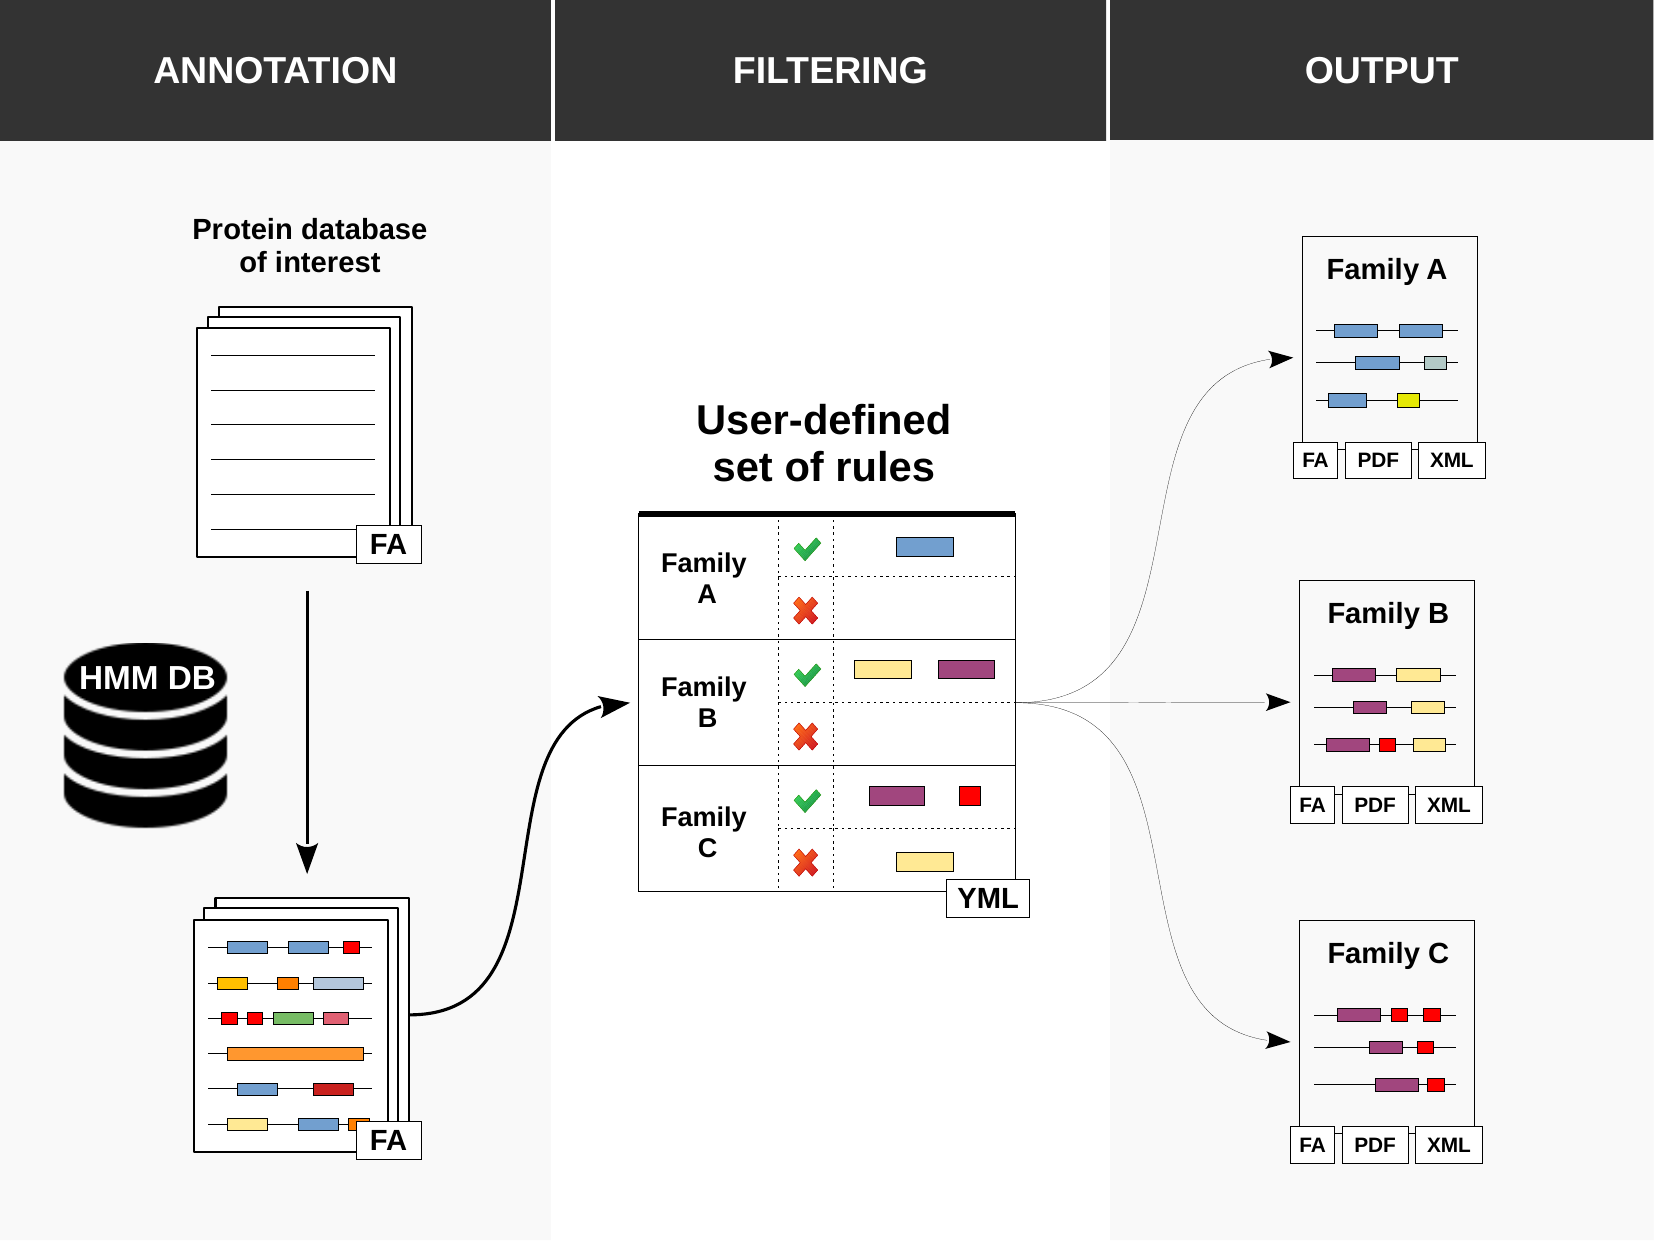

ANNOTATION
FILTERING
OUTPUT
Protein database
of interest
Family A
FA
PDF
XML
User-defined
set of rules
Family
 A
Family
 B
Family
 C
FA
Family B
FA
PDF
XML
HMM DB
YML
Family C
FA
PDF
XML
FA